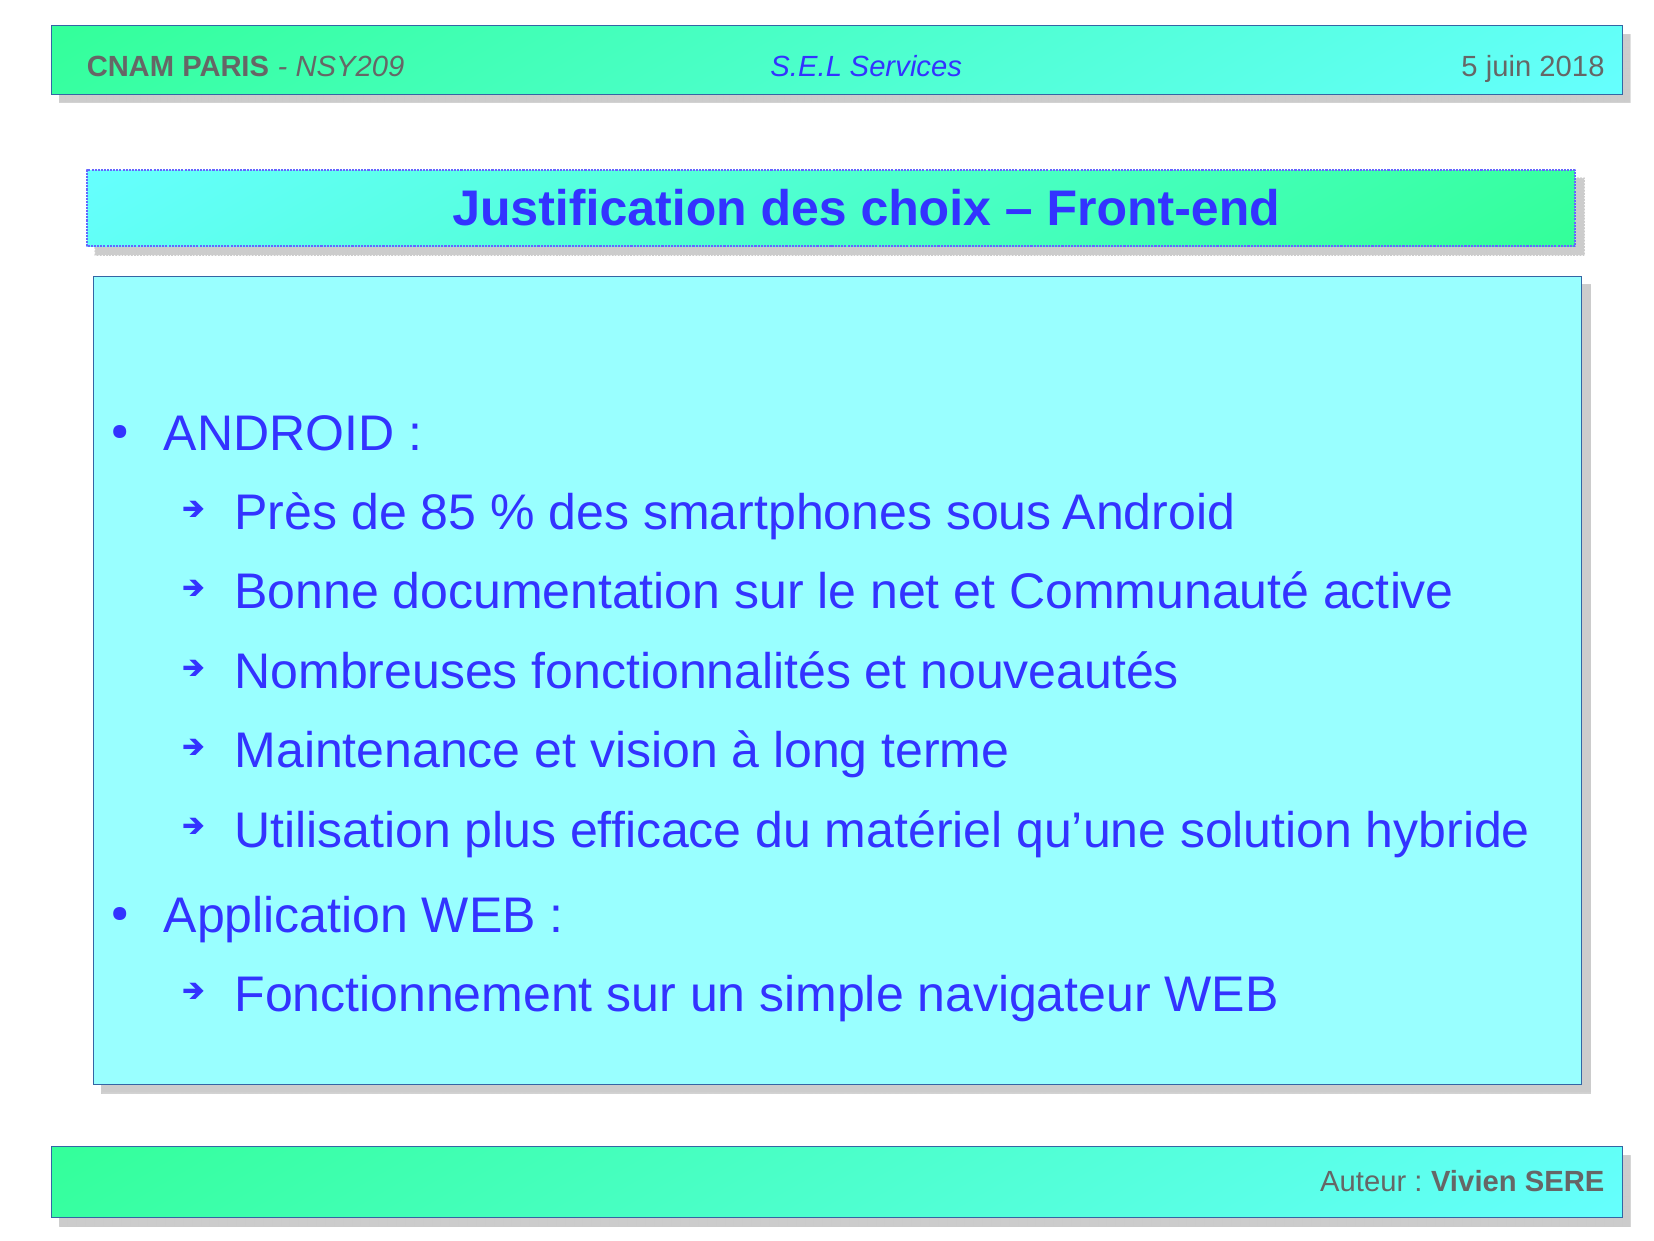

# CNAM PARIS - NSY209
S.E.L Services
5 juin 2018
Justification des choix – Front-end
ANDROID :
Près de 85 % des smartphones sous Android
Bonne documentation sur le net et Communauté active
Nombreuses fonctionnalités et nouveautés
Maintenance et vision à long terme
Utilisation plus efficace du matériel qu’une solution hybride
Application WEB :
Fonctionnement sur un simple navigateur WEB
Auteur : Vivien SERE